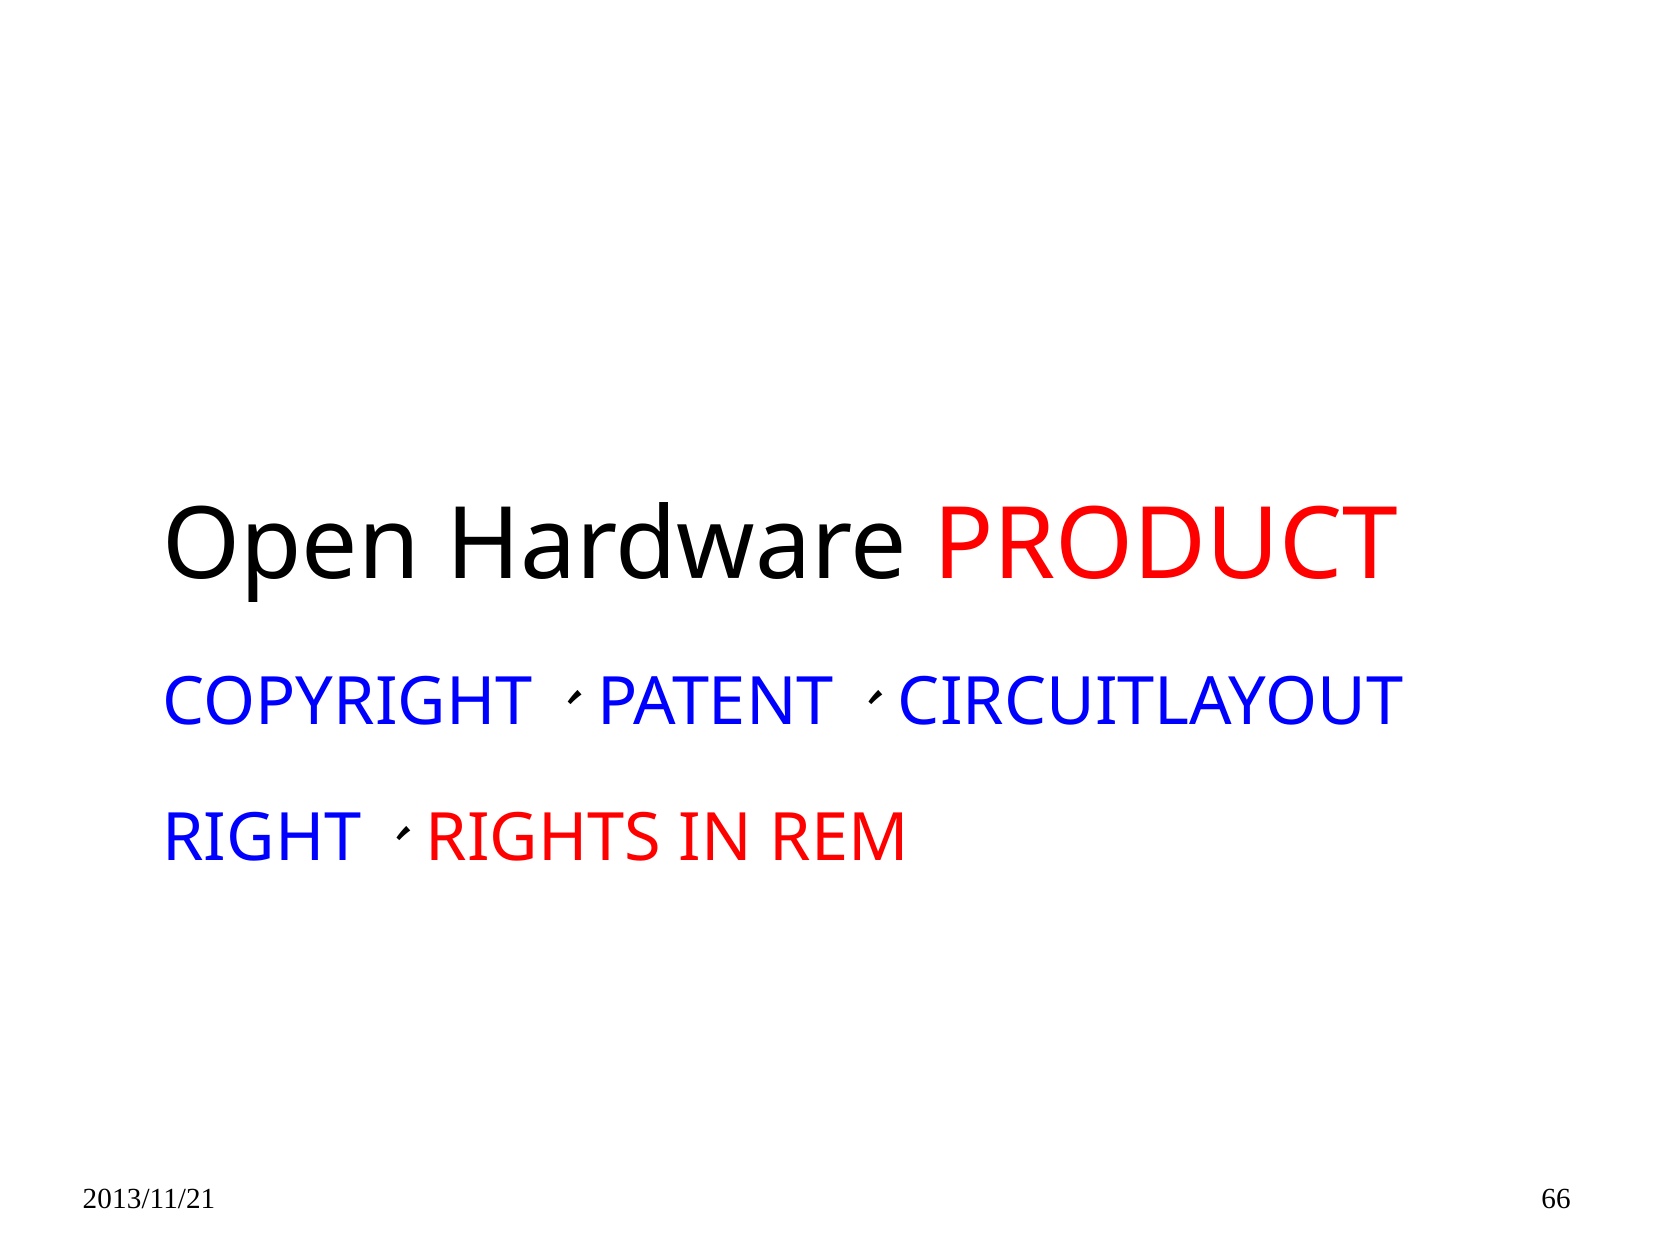

Open Hardware PRODUCT
COPYRIGHT、PATENT、CIRCUITLAYOUT RIGHT、RIGHTS IN REM
2013/11/21
66